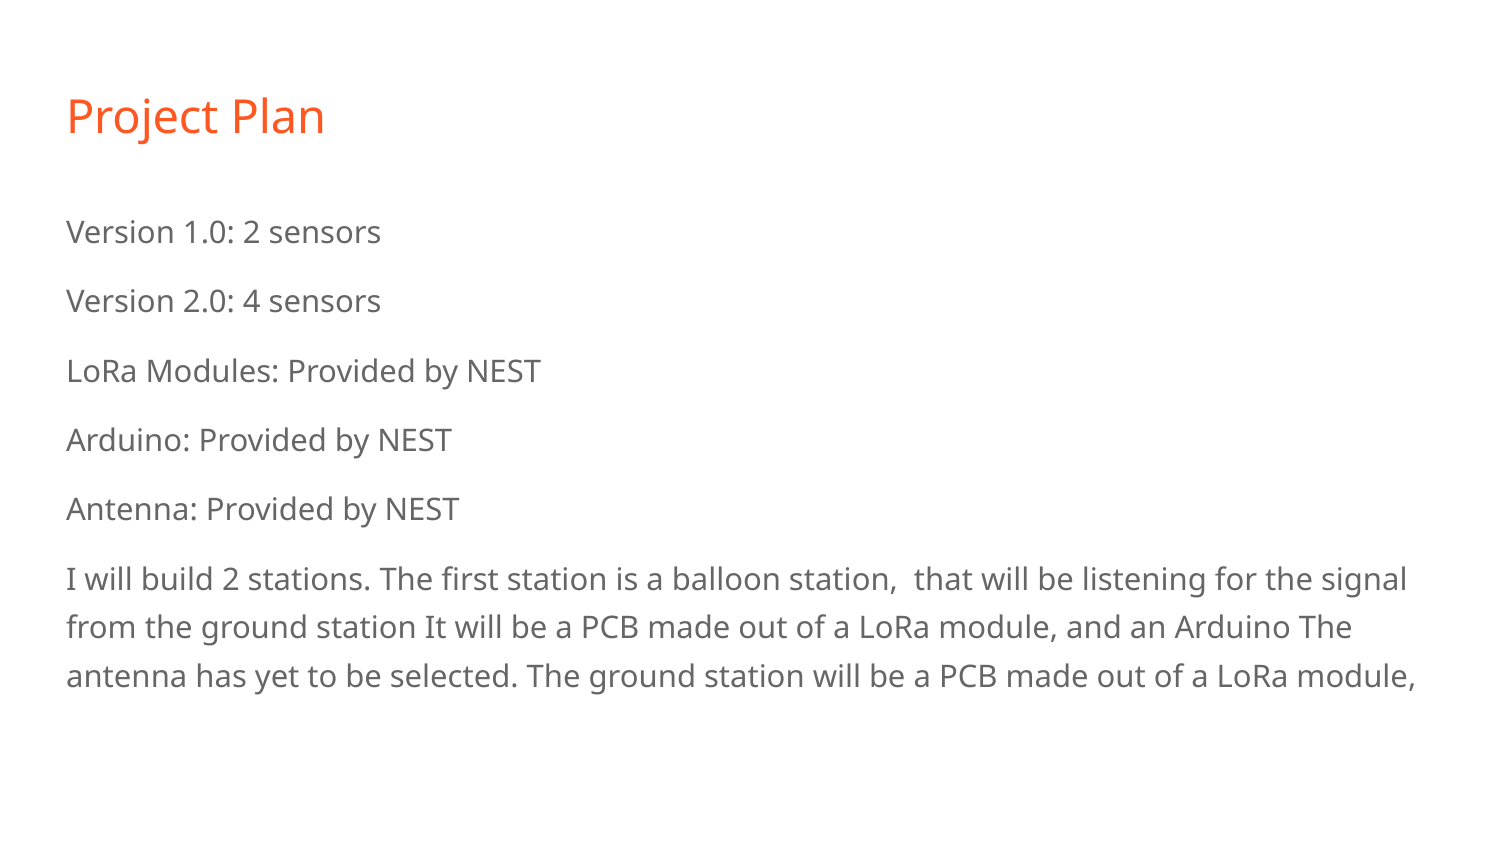

# Project Plan
Version 1.0: 2 sensors
Version 2.0: 4 sensors
LoRa Modules: Provided by NEST
Arduino: Provided by NEST
Antenna: Provided by NEST
I will build 2 stations. The first station is a balloon station, that will be listening for the signal from the ground station It will be a PCB made out of a LoRa module, and an Arduino The antenna has yet to be selected. The ground station will be a PCB made out of a LoRa module,